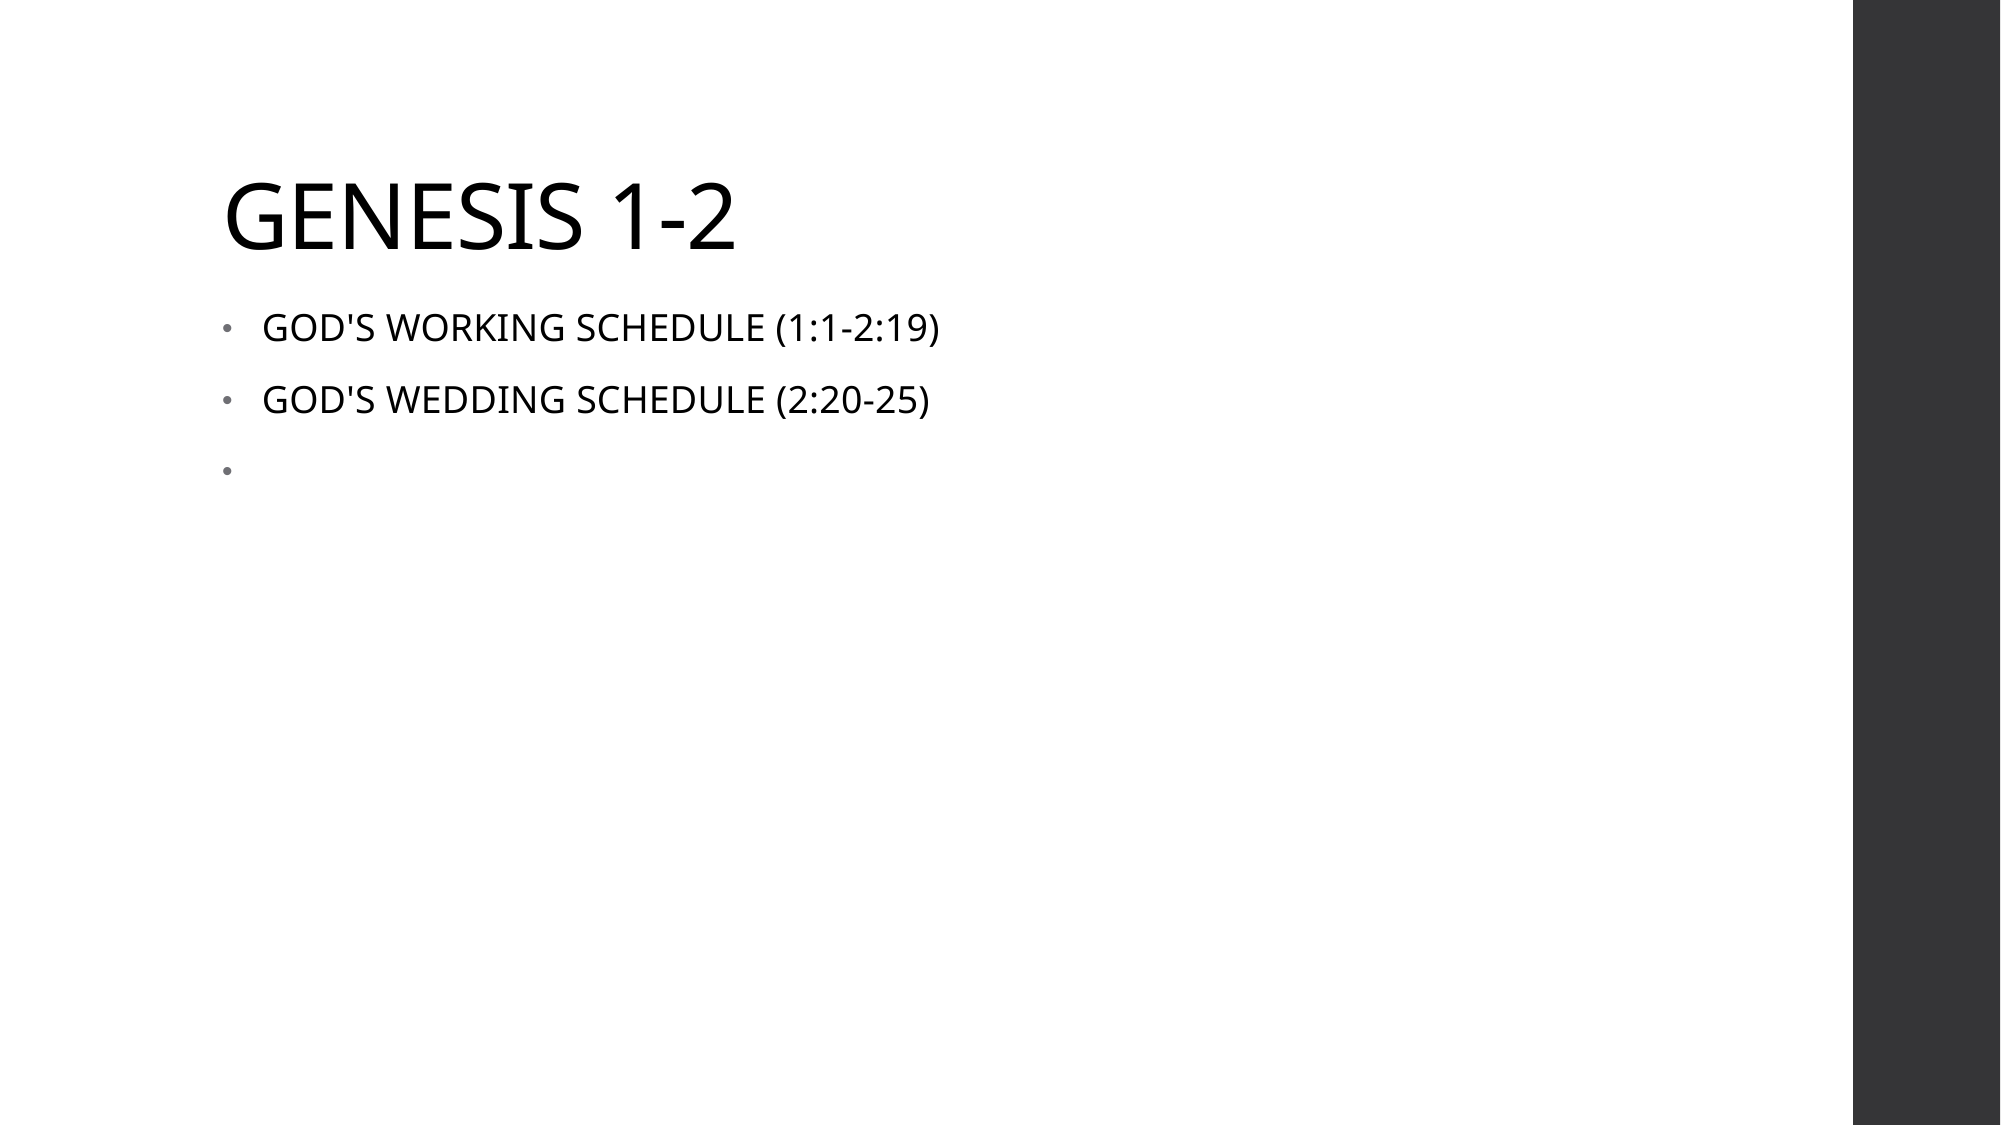

# GENESIS 1-2
 GOD'S WORKING SCHEDULE (1:1-2:19)
 GOD'S WEDDING SCHEDULE (2:20-25)